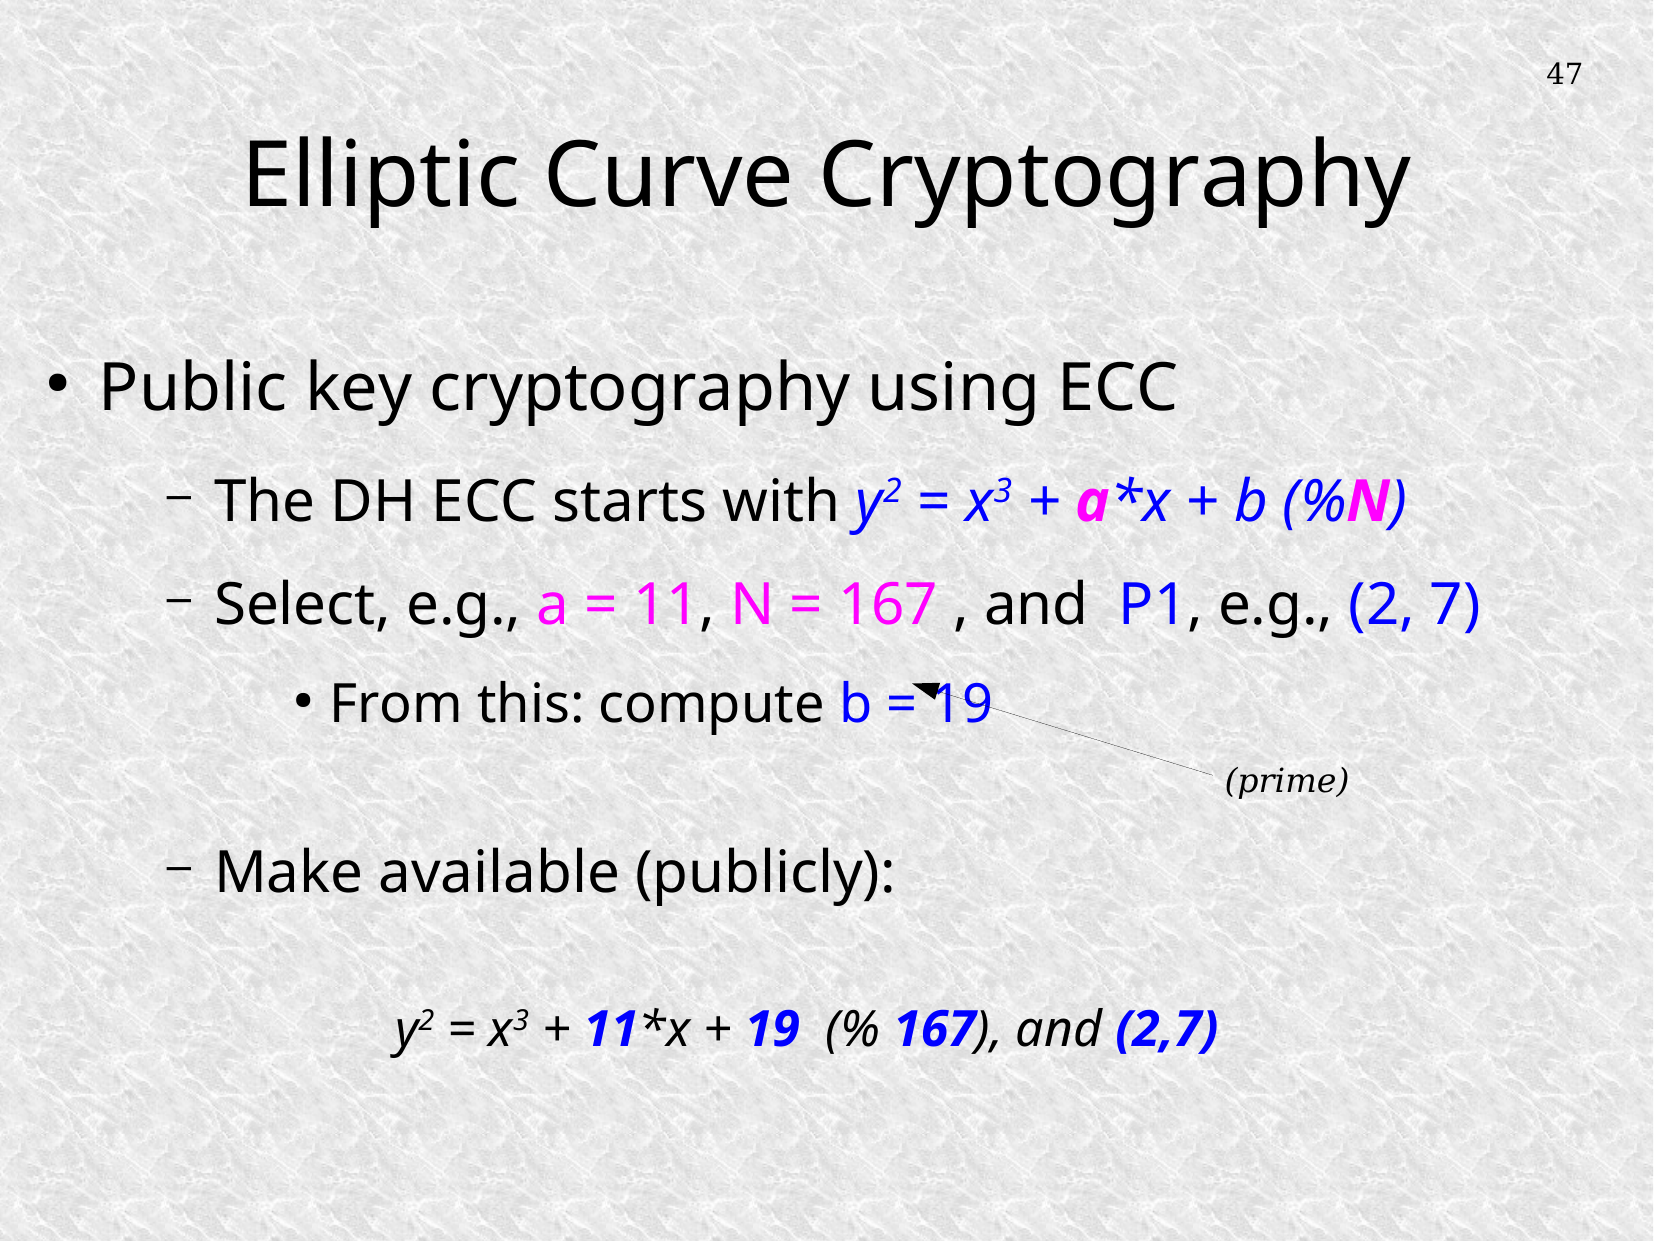

47
# Elliptic Curve Cryptography
Public key cryptography using ECC
The DH ECC starts with y2 = x3 + a*x + b (%N)
Select, e.g., a = 11, N = 167 , and P1, e.g., (2, 7)
From this: compute b = 19
Make available (publicly):
(prime)
y2 = x3 + 11*x + 19 (% 167), and (2,7)